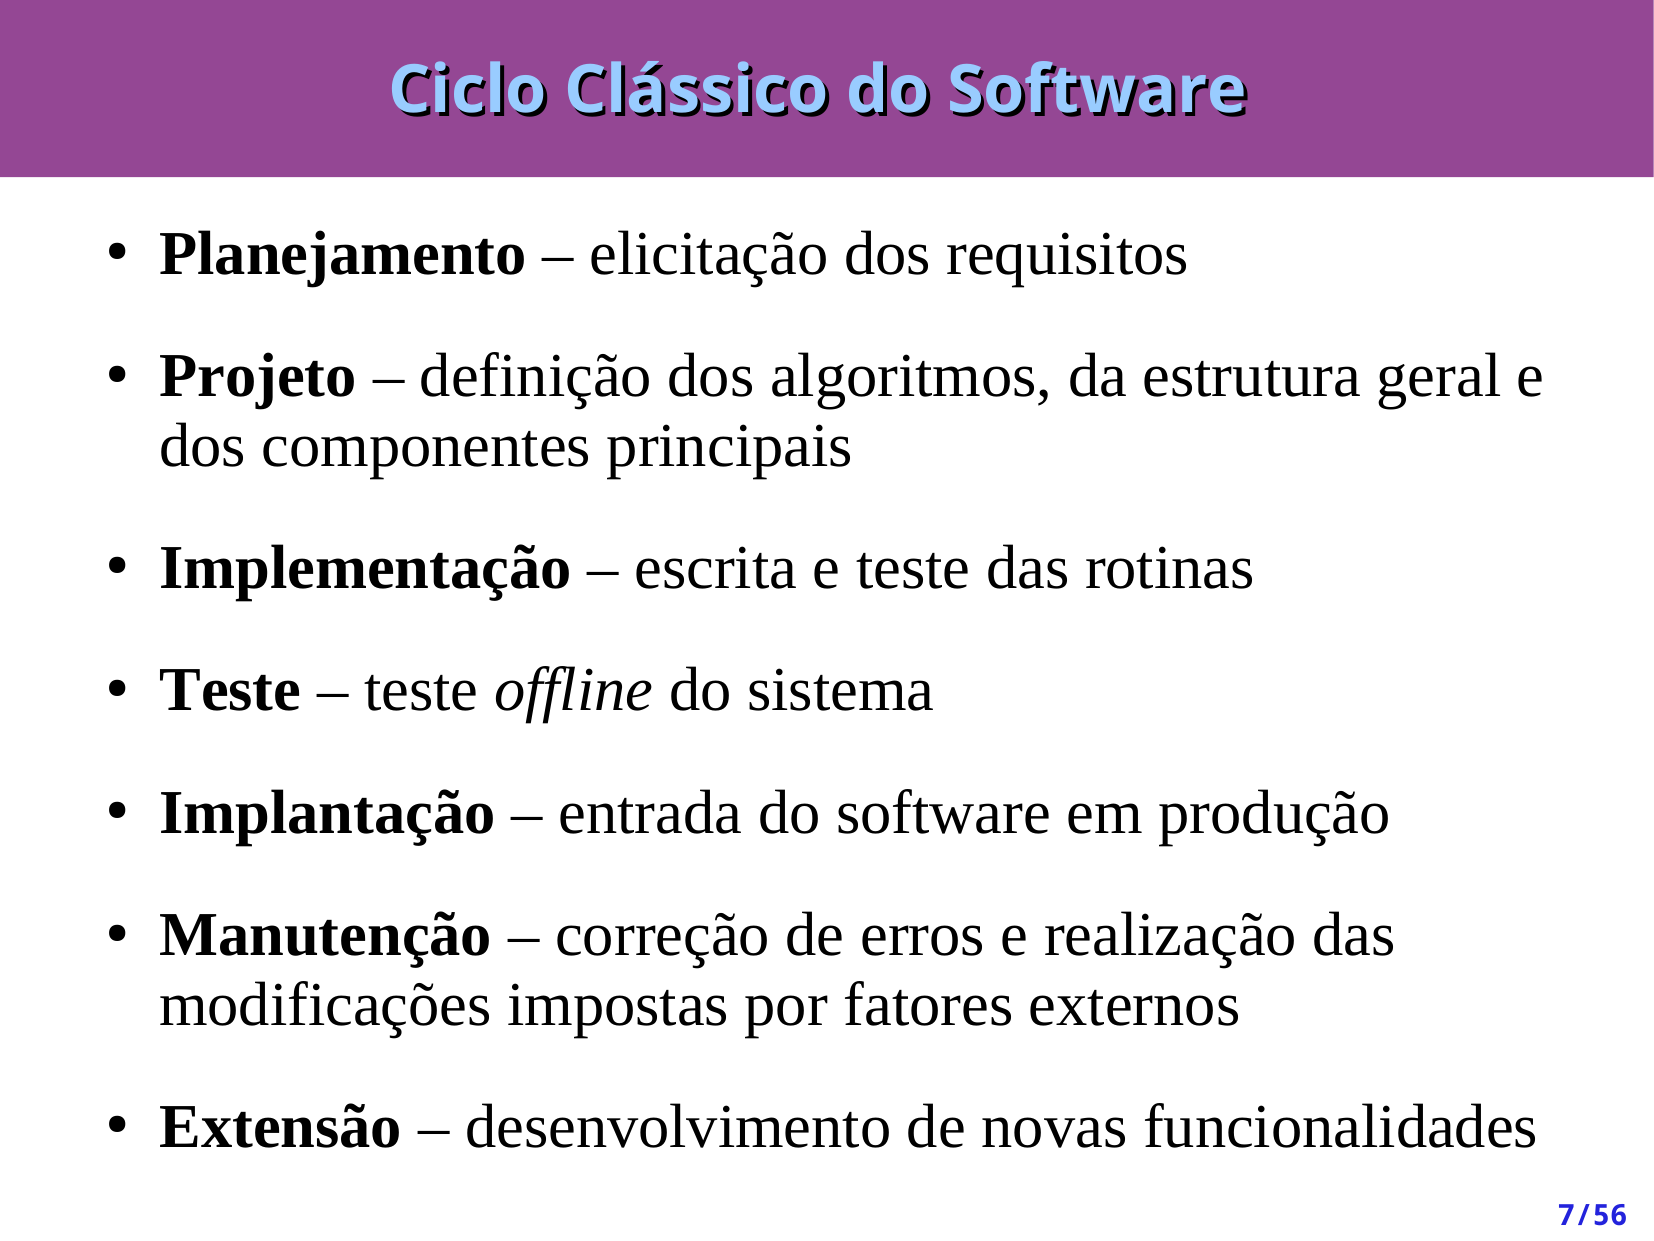

# Ciclo Clássico do Software
Planejamento – elicitação dos requisitos
Projeto – definição dos algoritmos, da estrutura geral e dos componentes principais
Implementação – escrita e teste das rotinas
Teste – teste offline do sistema
Implantação – entrada do software em produção
Manutenção – correção de erros e realização das modificações impostas por fatores externos
Extensão – desenvolvimento de novas funcionalidades
7